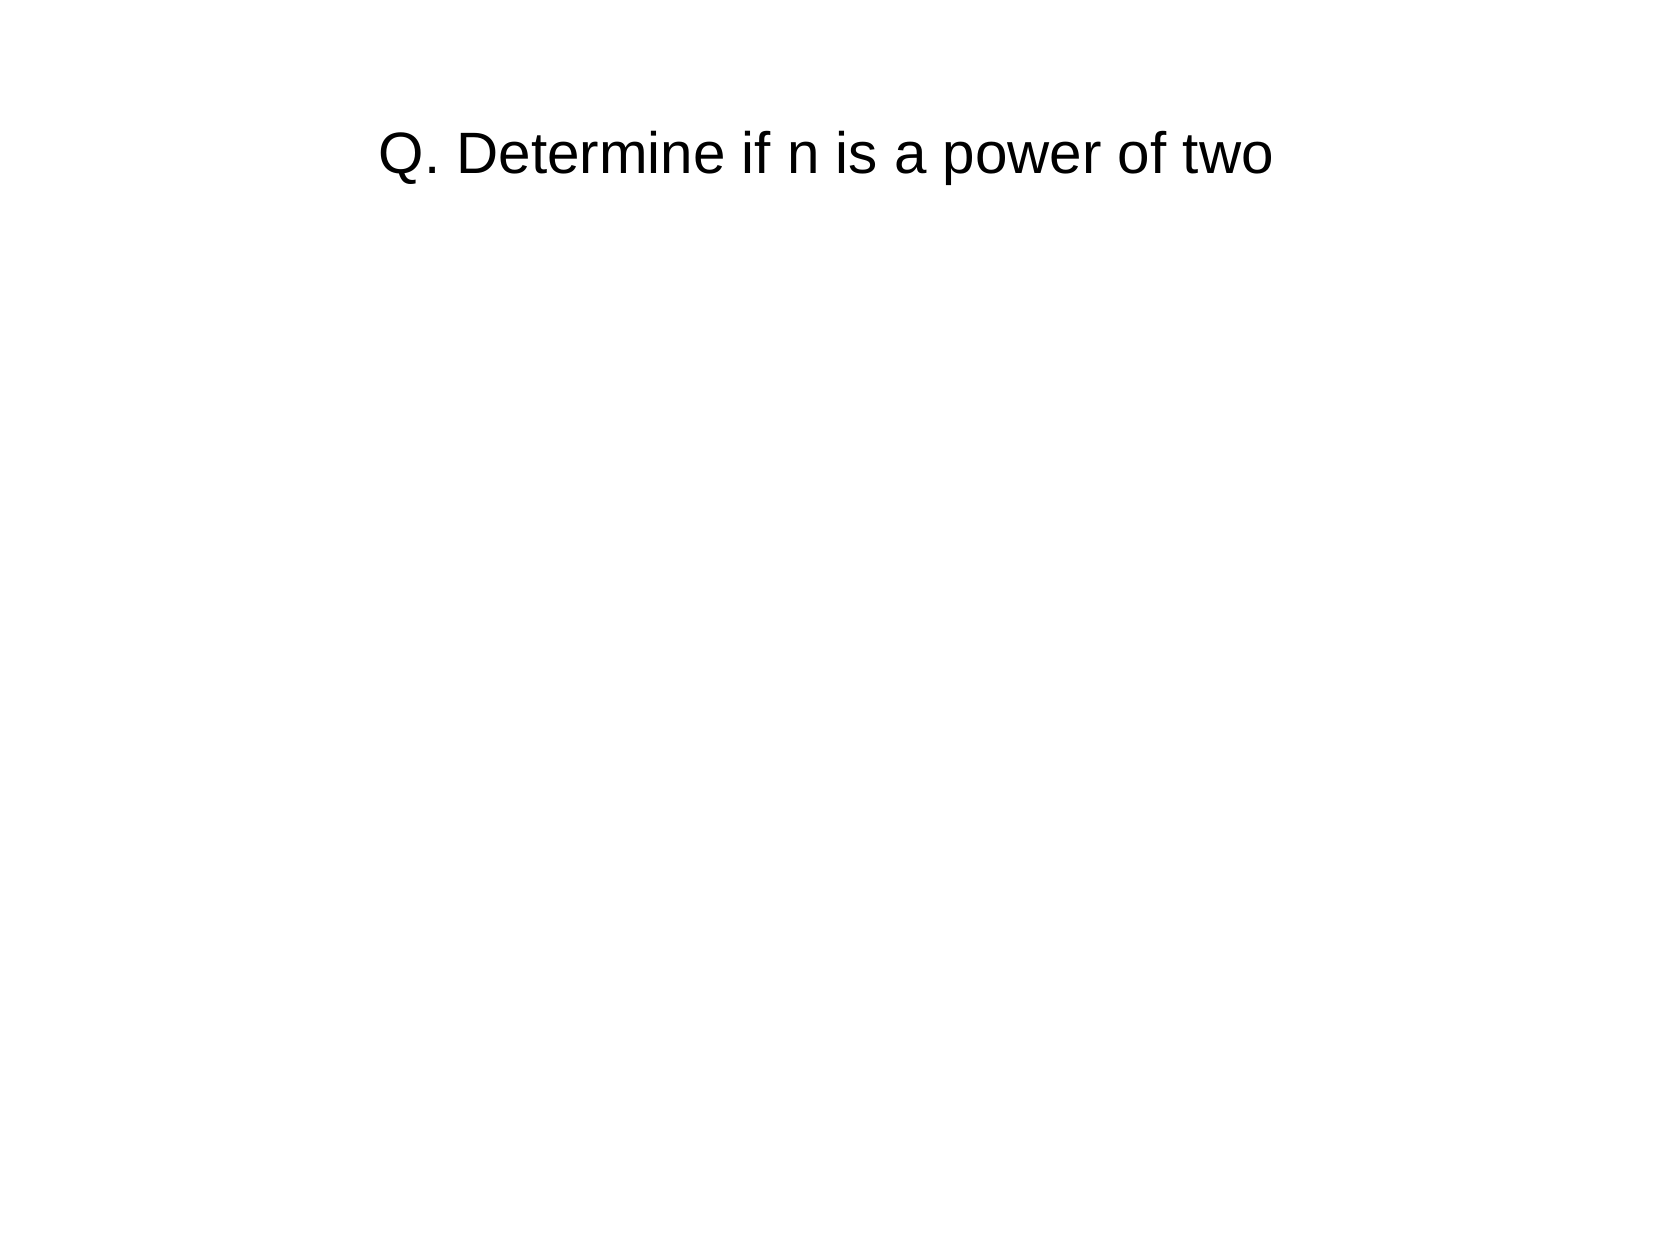

# Q. Determine if n is a power of two